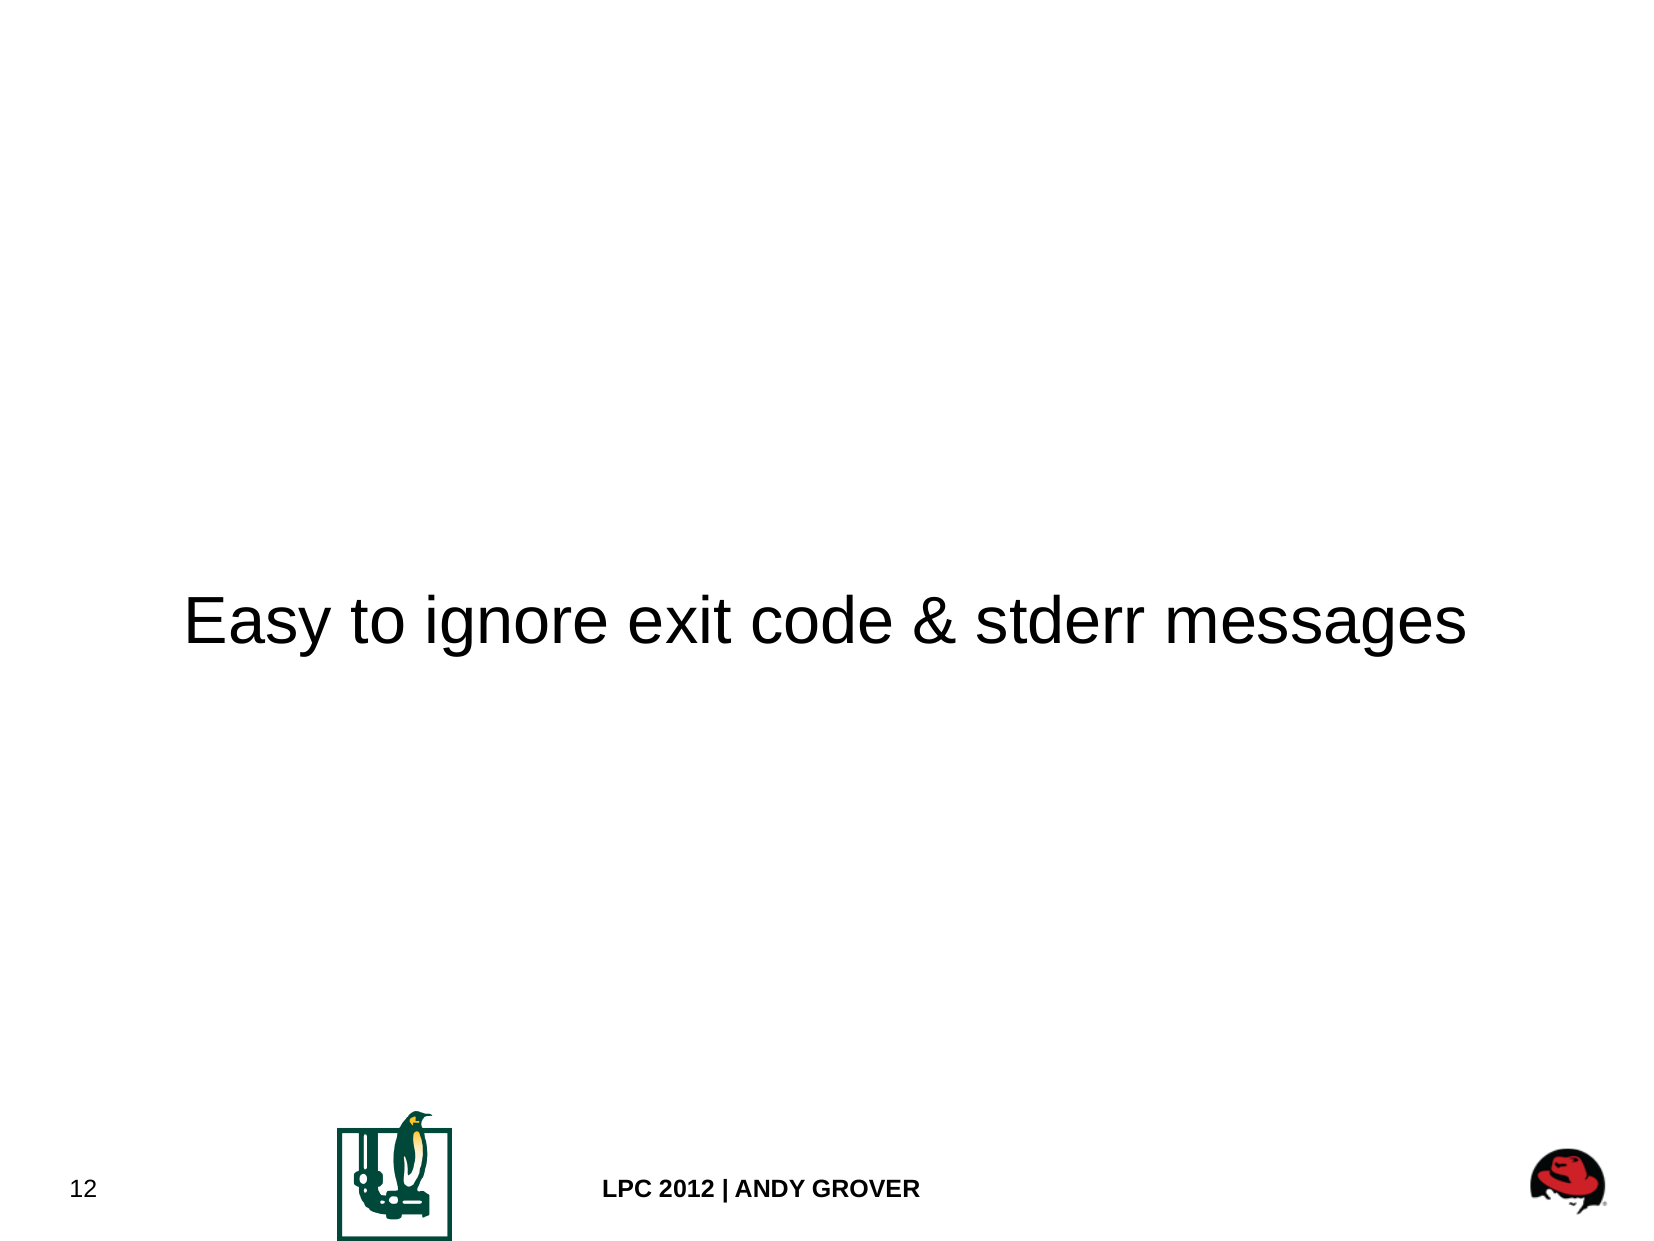

# Easy to ignore exit code & stderr messages